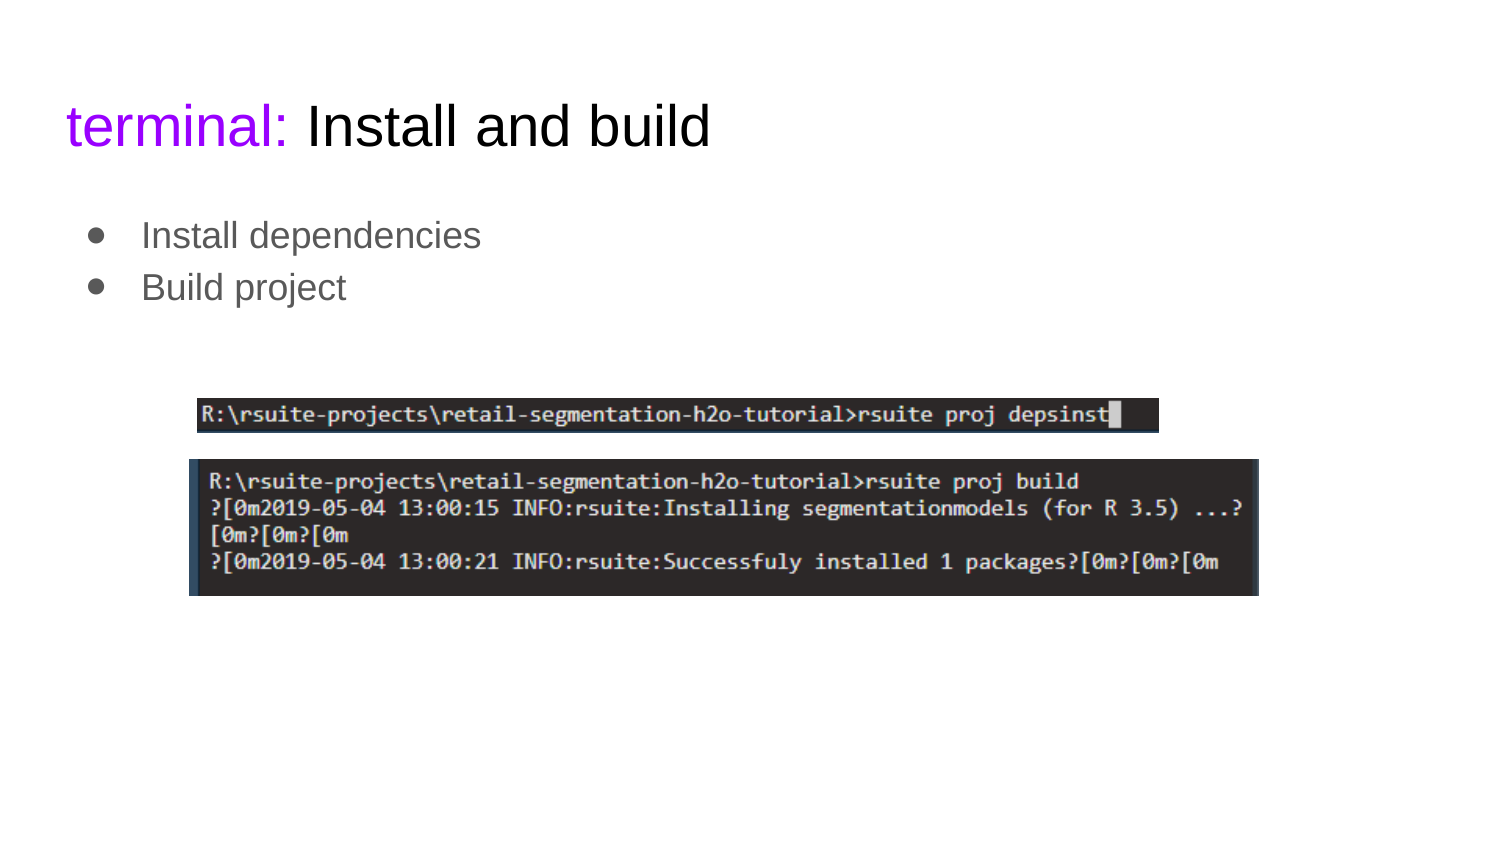

# terminal: Install and build
Install dependencies
Build project